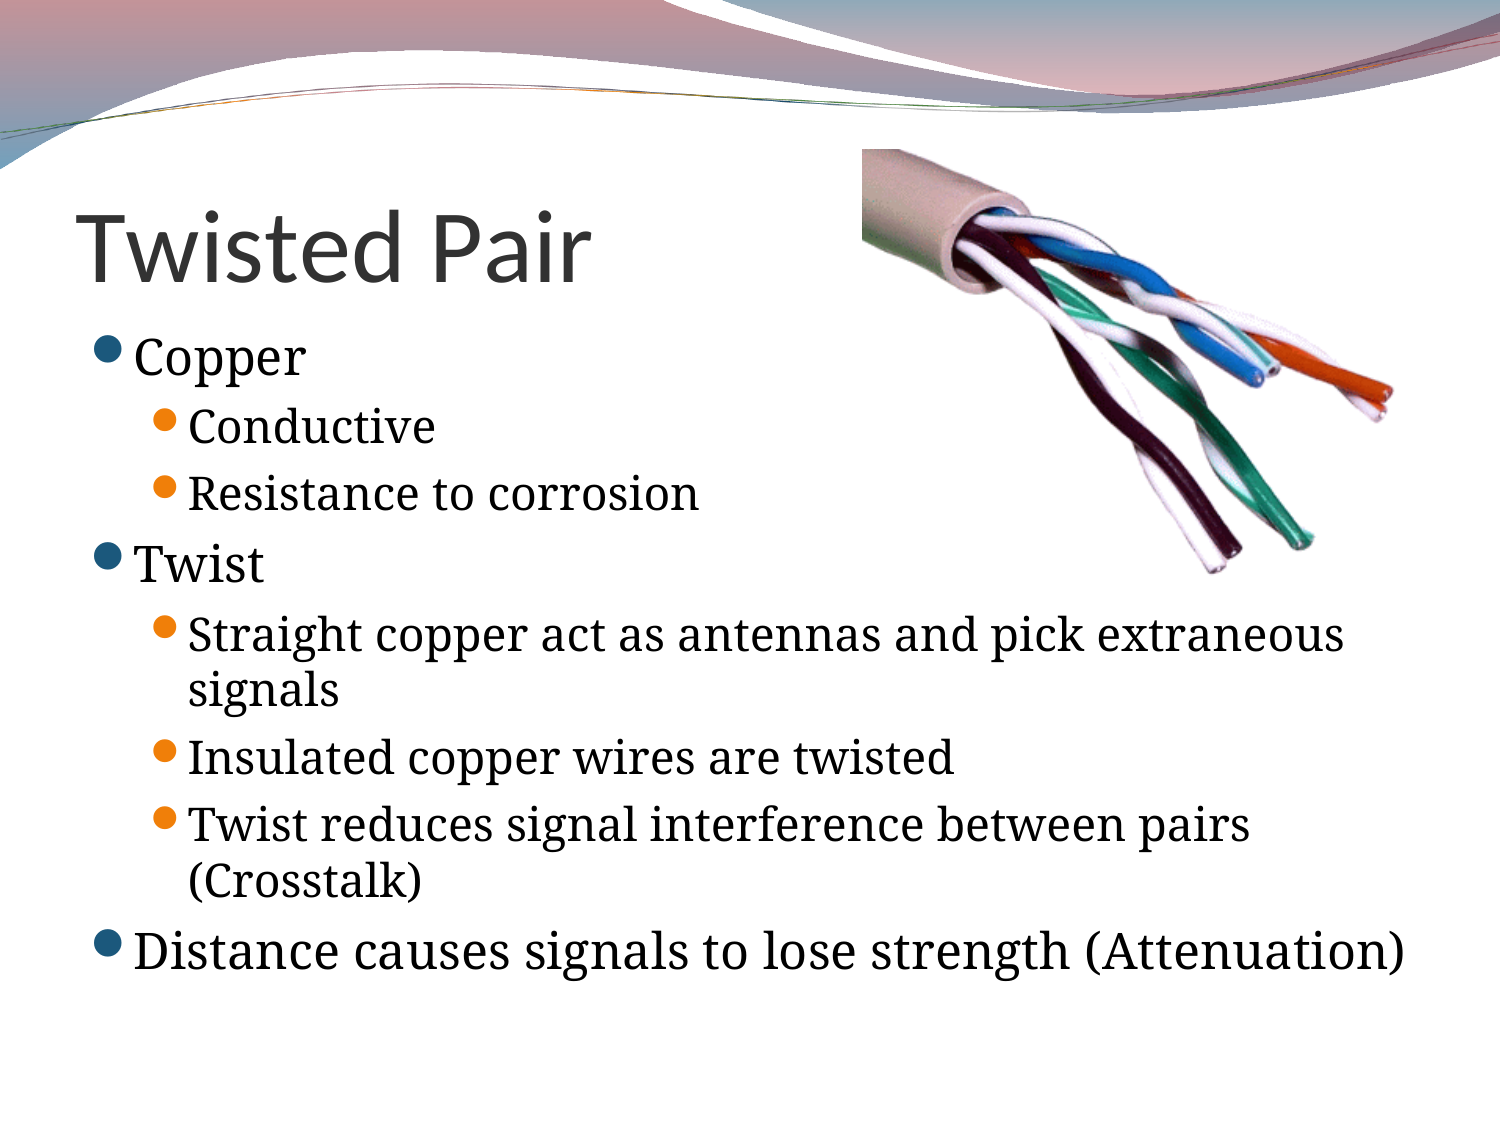

# Twisted Pair
Copper
Conductive
Resistance to corrosion
Twist
Straight copper act as antennas and pick extraneous signals
Insulated copper wires are twisted
Twist reduces signal interference between pairs (Crosstalk)
Distance causes signals to lose strength (Attenuation)